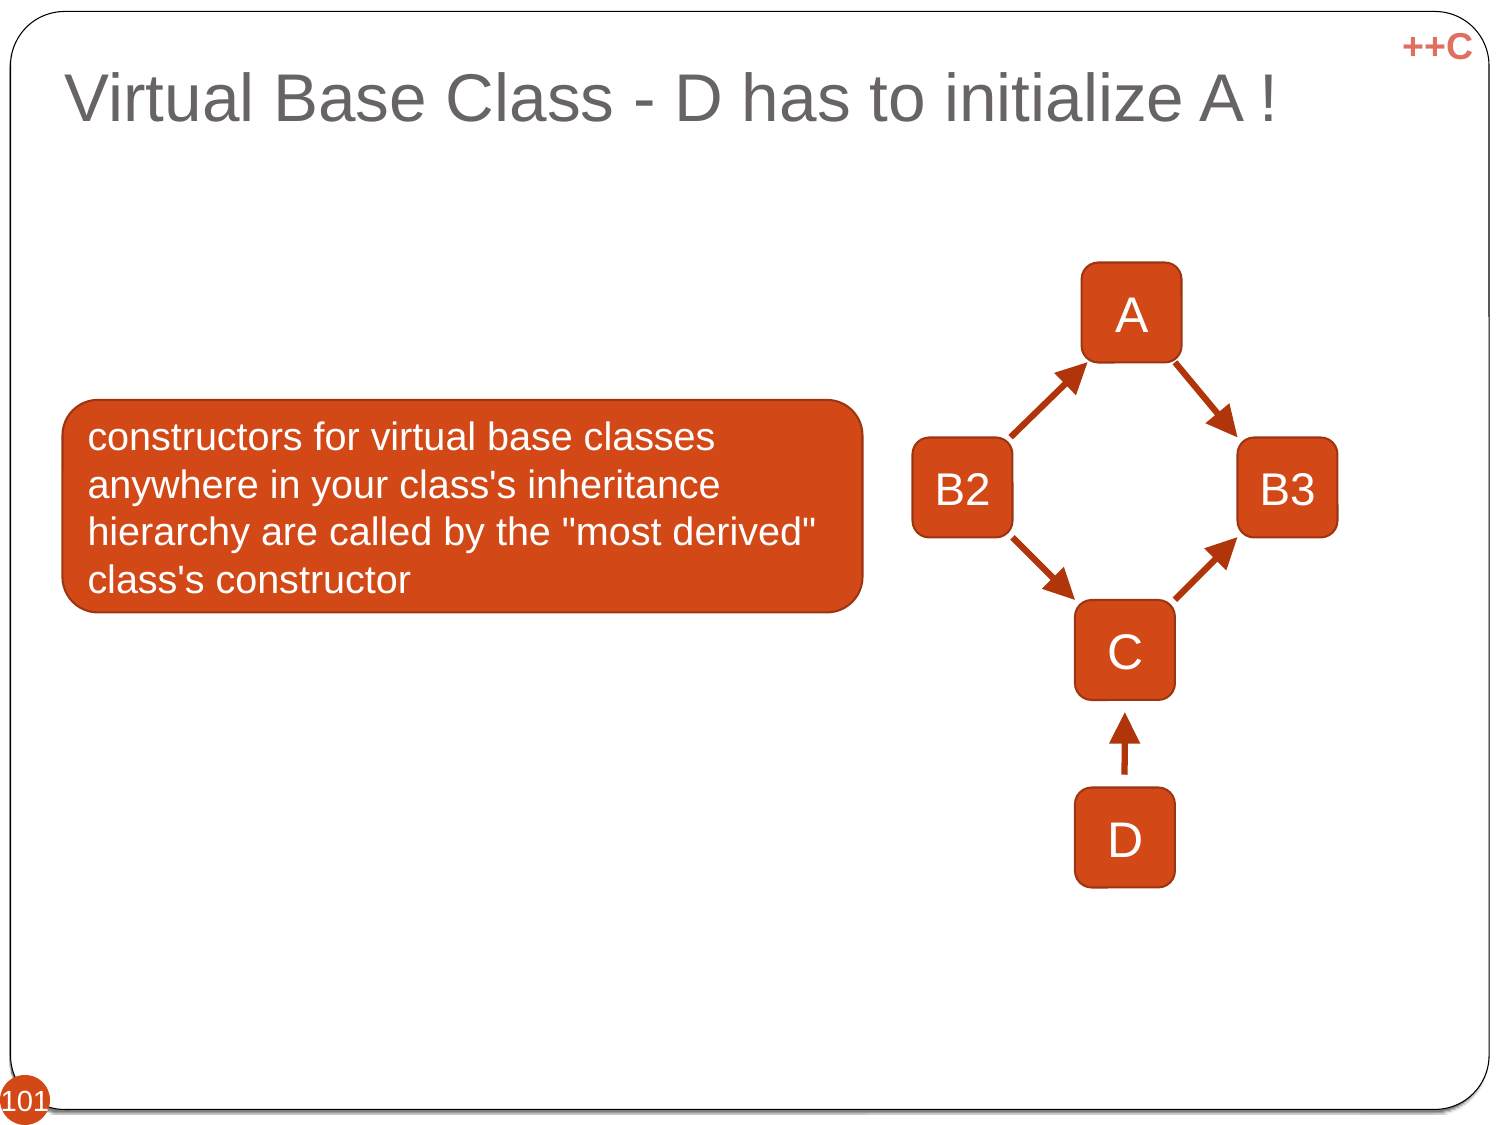

# Virtual Base Class - D has to initialize A !
A
constructors for virtual base classes anywhere in your class's inheritance hierarchy are called by the "most derived" class's constructor
B2
B3
C
D